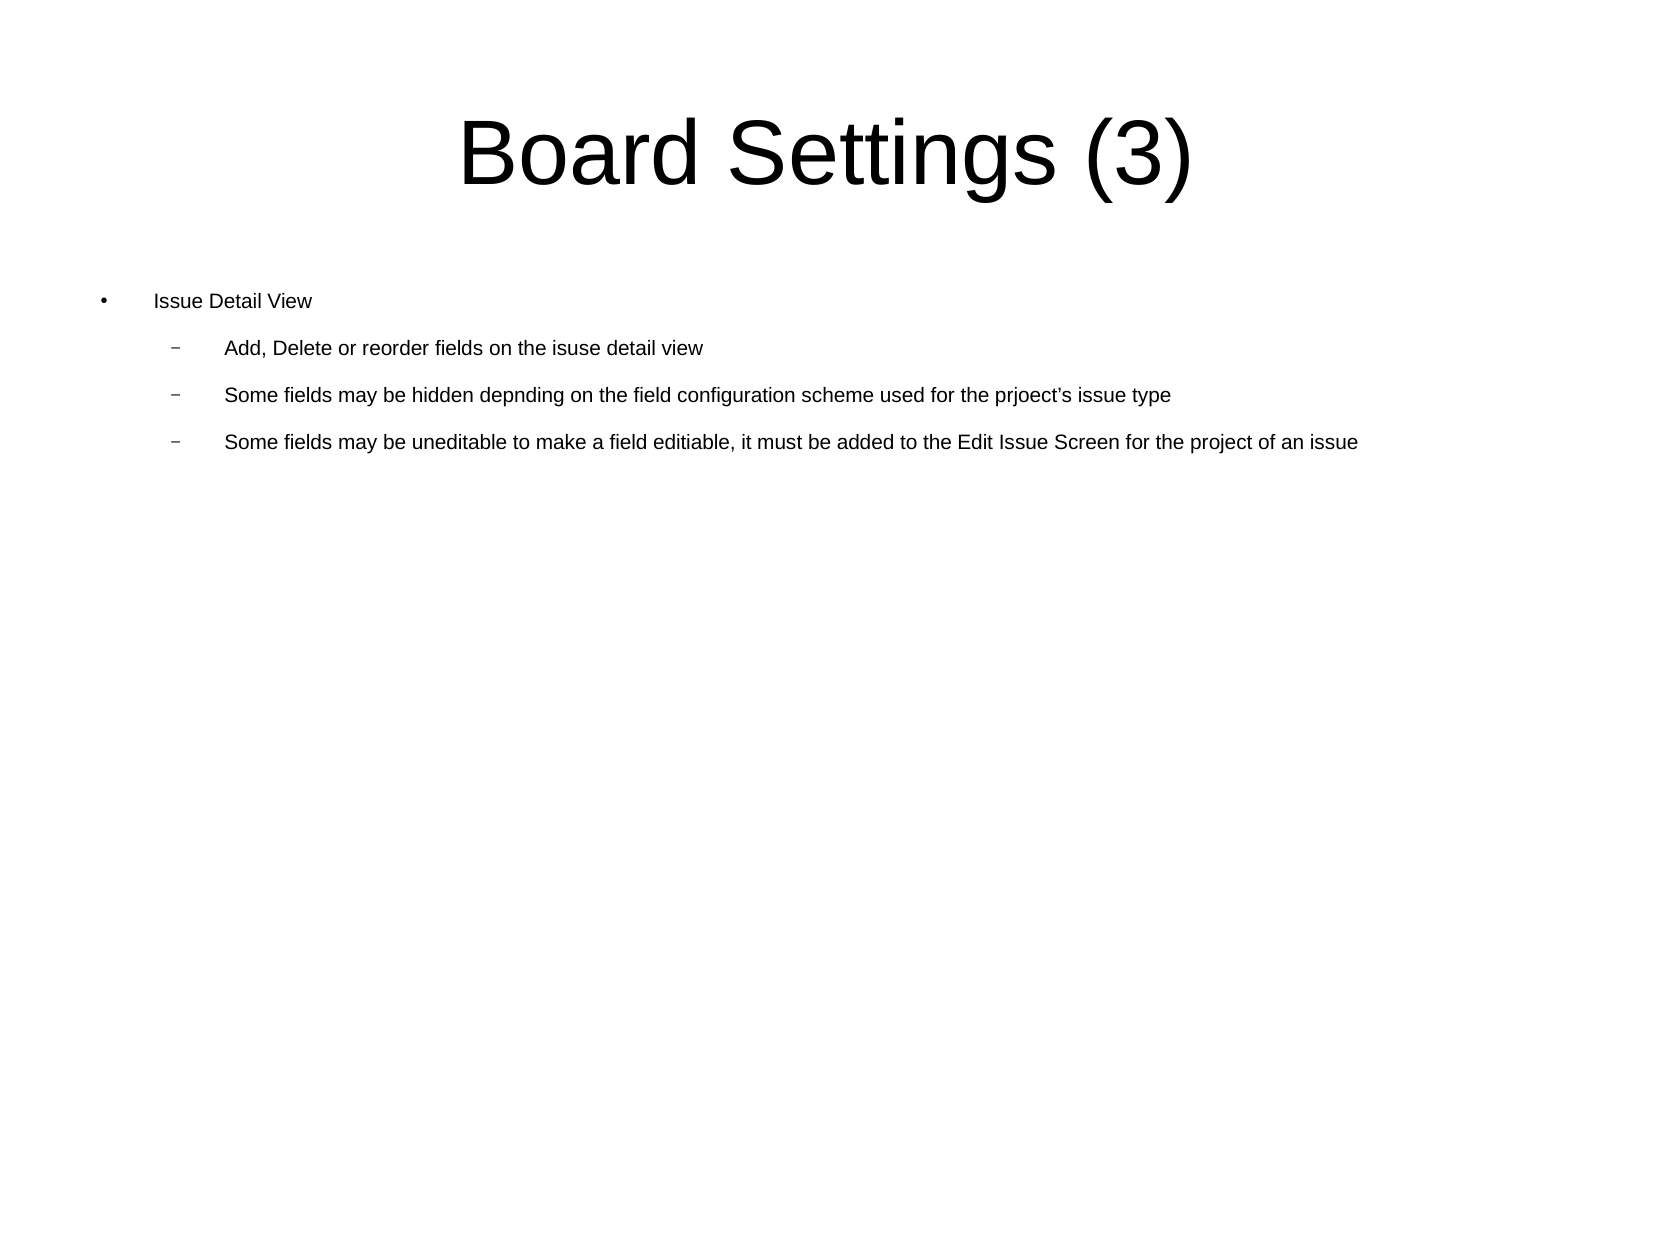

# Board Settings (3)
Issue Detail View
Add, Delete or reorder fields on the isuse detail view
Some fields may be hidden depnding on the field configuration scheme used for the prjoect’s issue type
Some fields may be uneditable to make a field editiable, it must be added to the Edit Issue Screen for the project of an issue